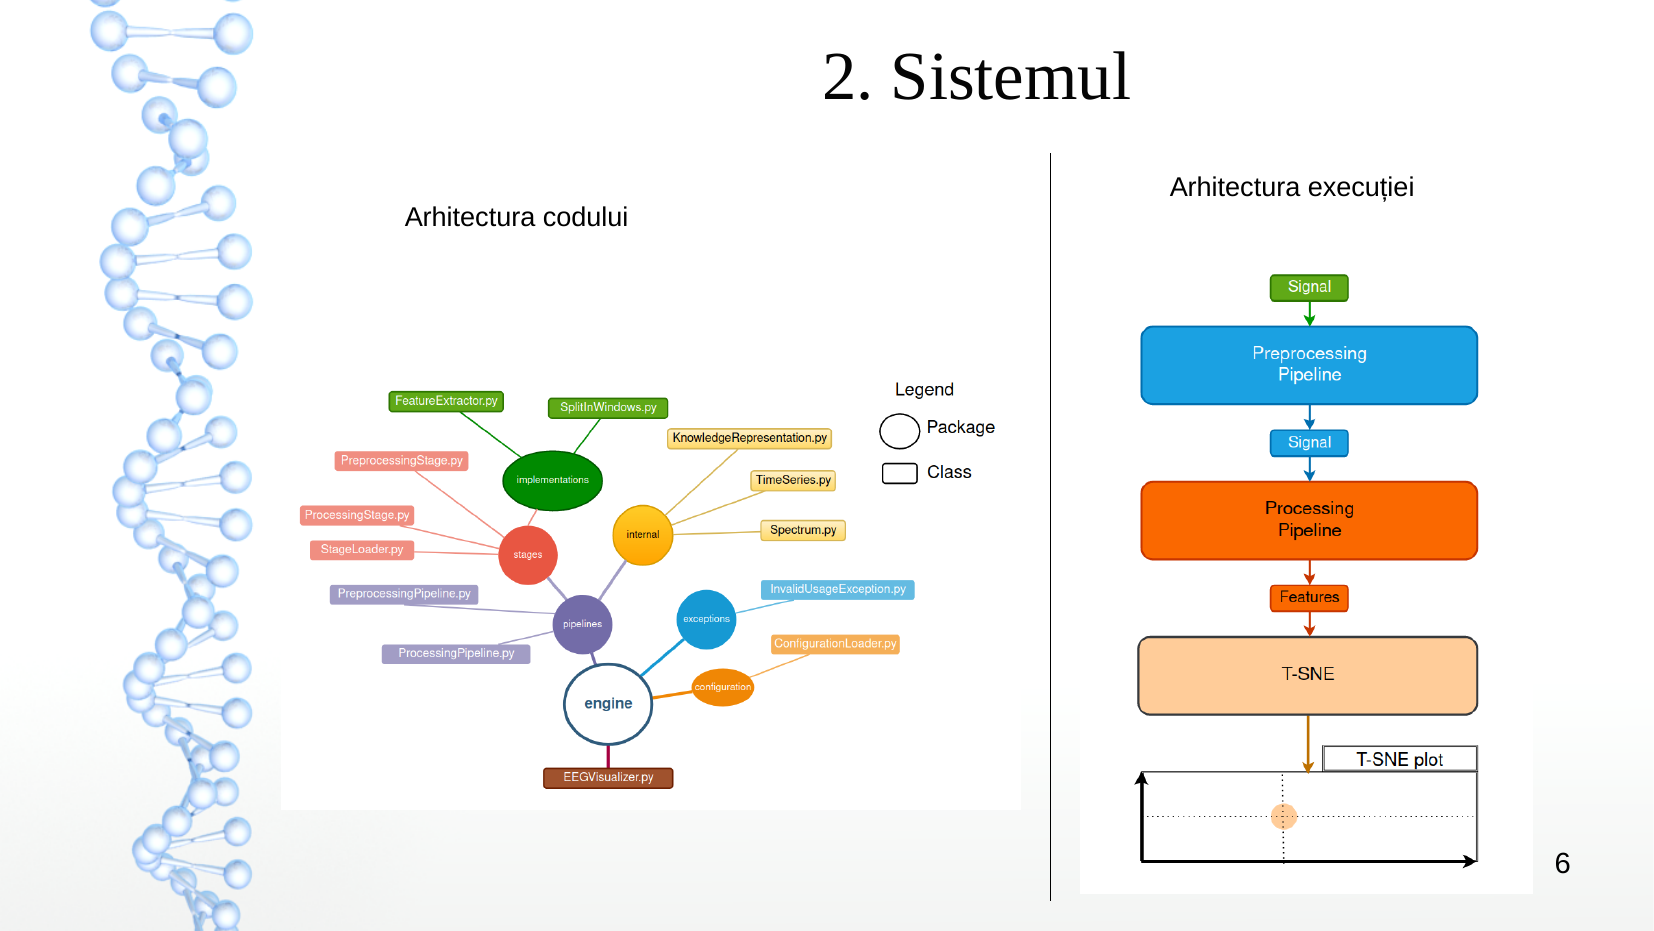

# 2. Sistemul
Arhitectura execuției
Arhitectura codului
6